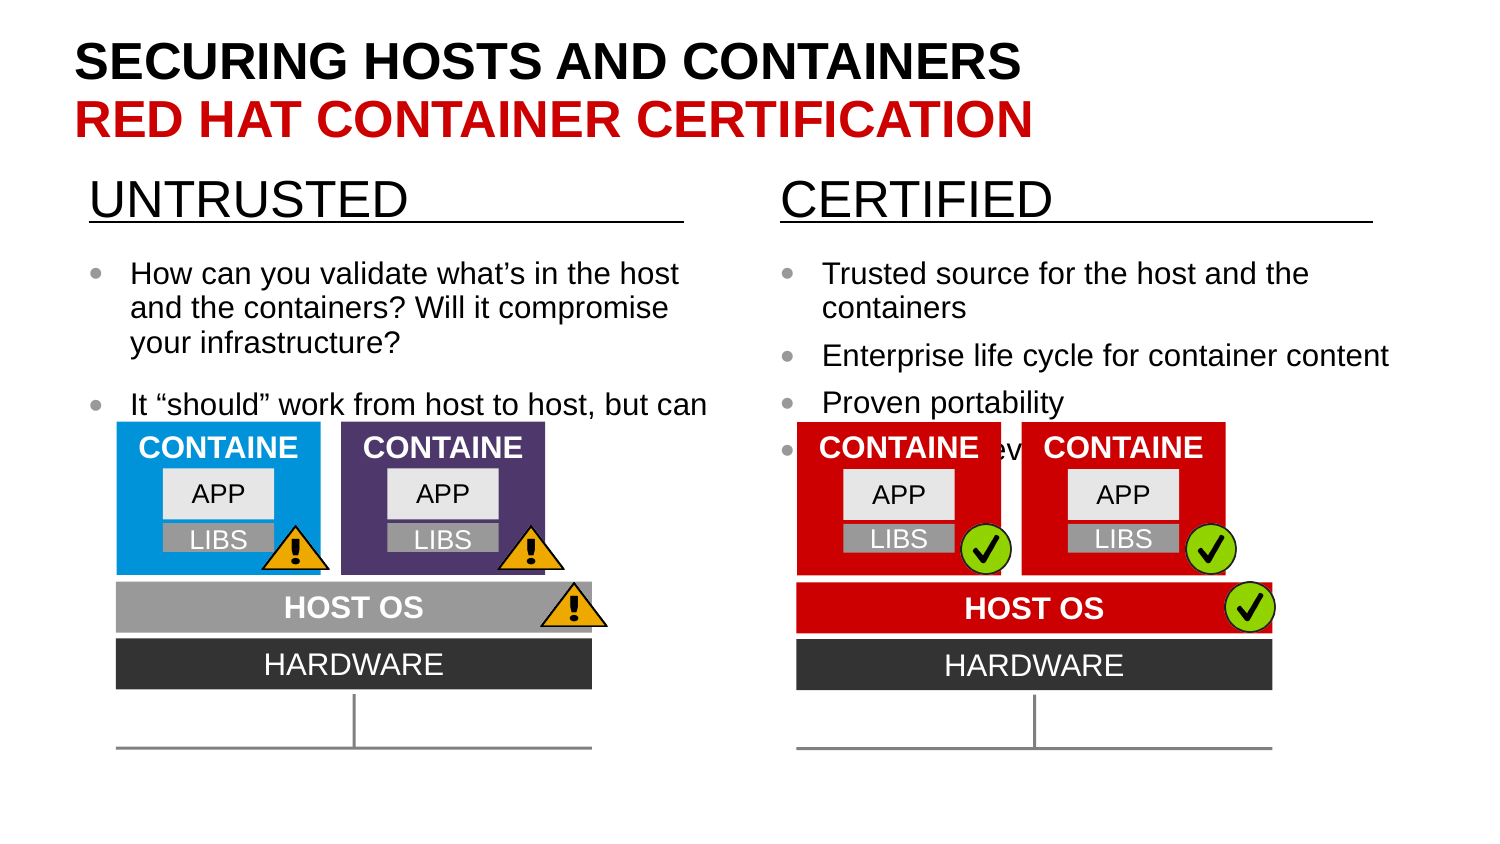

# SECURING HOSTS AND CONTAINERS RED HAT CONTAINER CERTIFICATION
UNTRUSTED
How can you validate what’s in the host and the containers? Will it compromise your infrastructure?
It “should” work from host to host, but can you be sure?
CERTIFIED
Trusted source for the host and the containers
Enterprise life cycle for container content
Proven portability
Container Development Kit
CONTAINER
CONTAINER
CONTAINER
CONTAINER
APP
LIBS
APP
LIBS
APP
LIBS
APP
LIBS
HOST OS
HARDWARE
HOST OS
HARDWARE